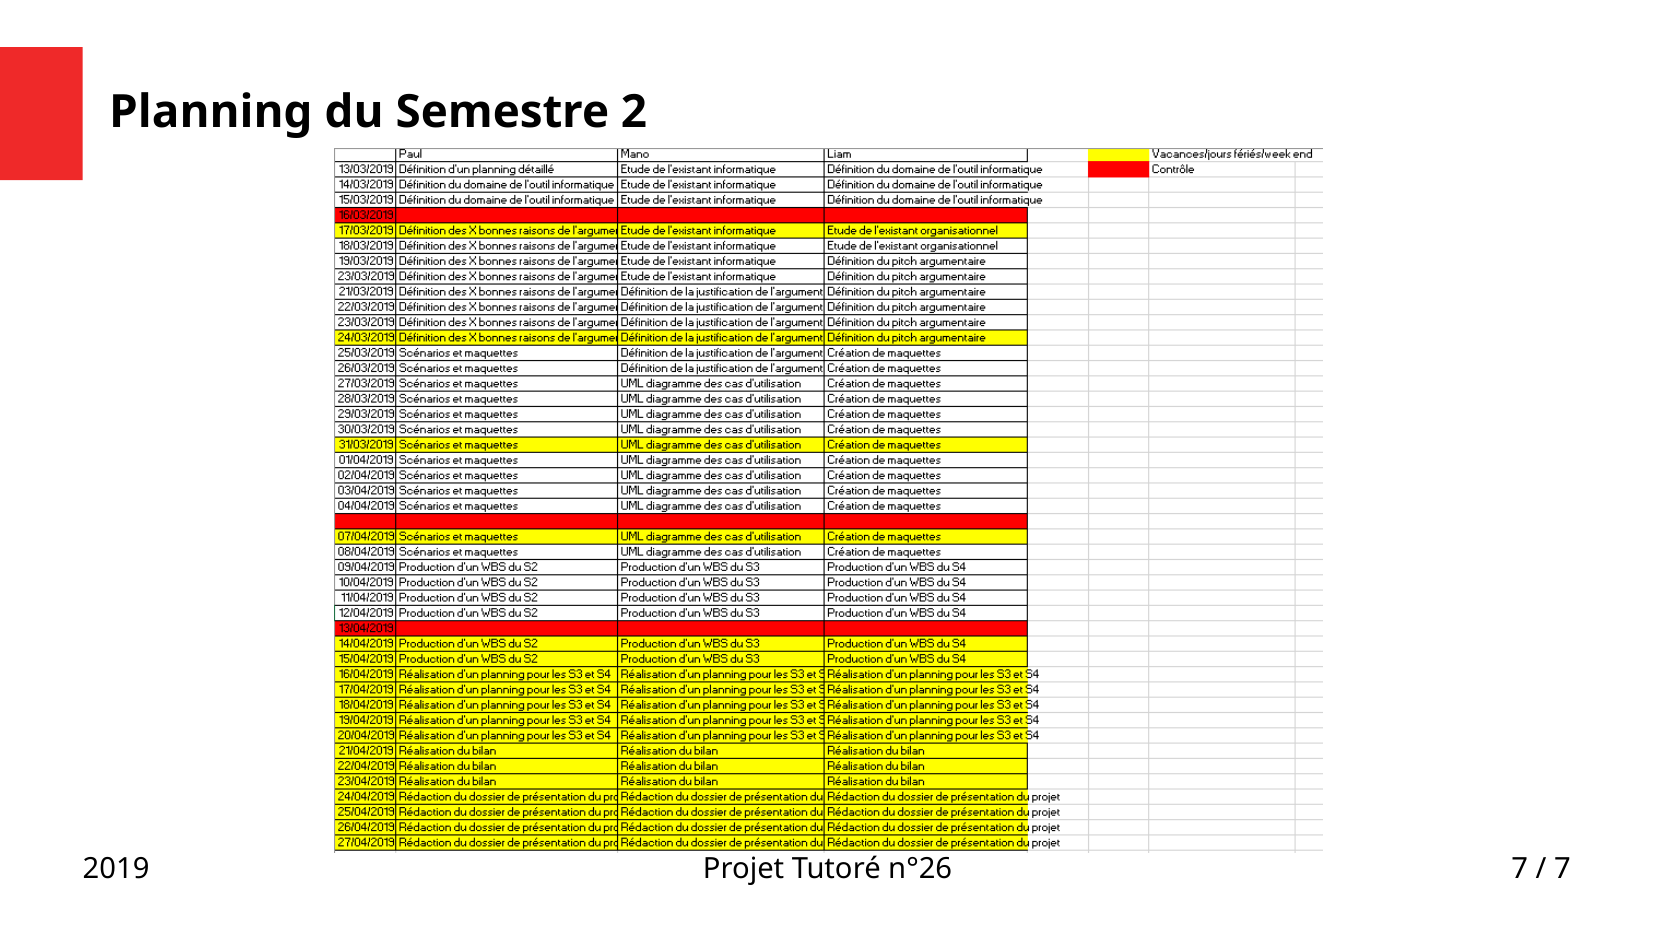

Planning du Semestre 2
2019
Projet Tutoré n°26
7